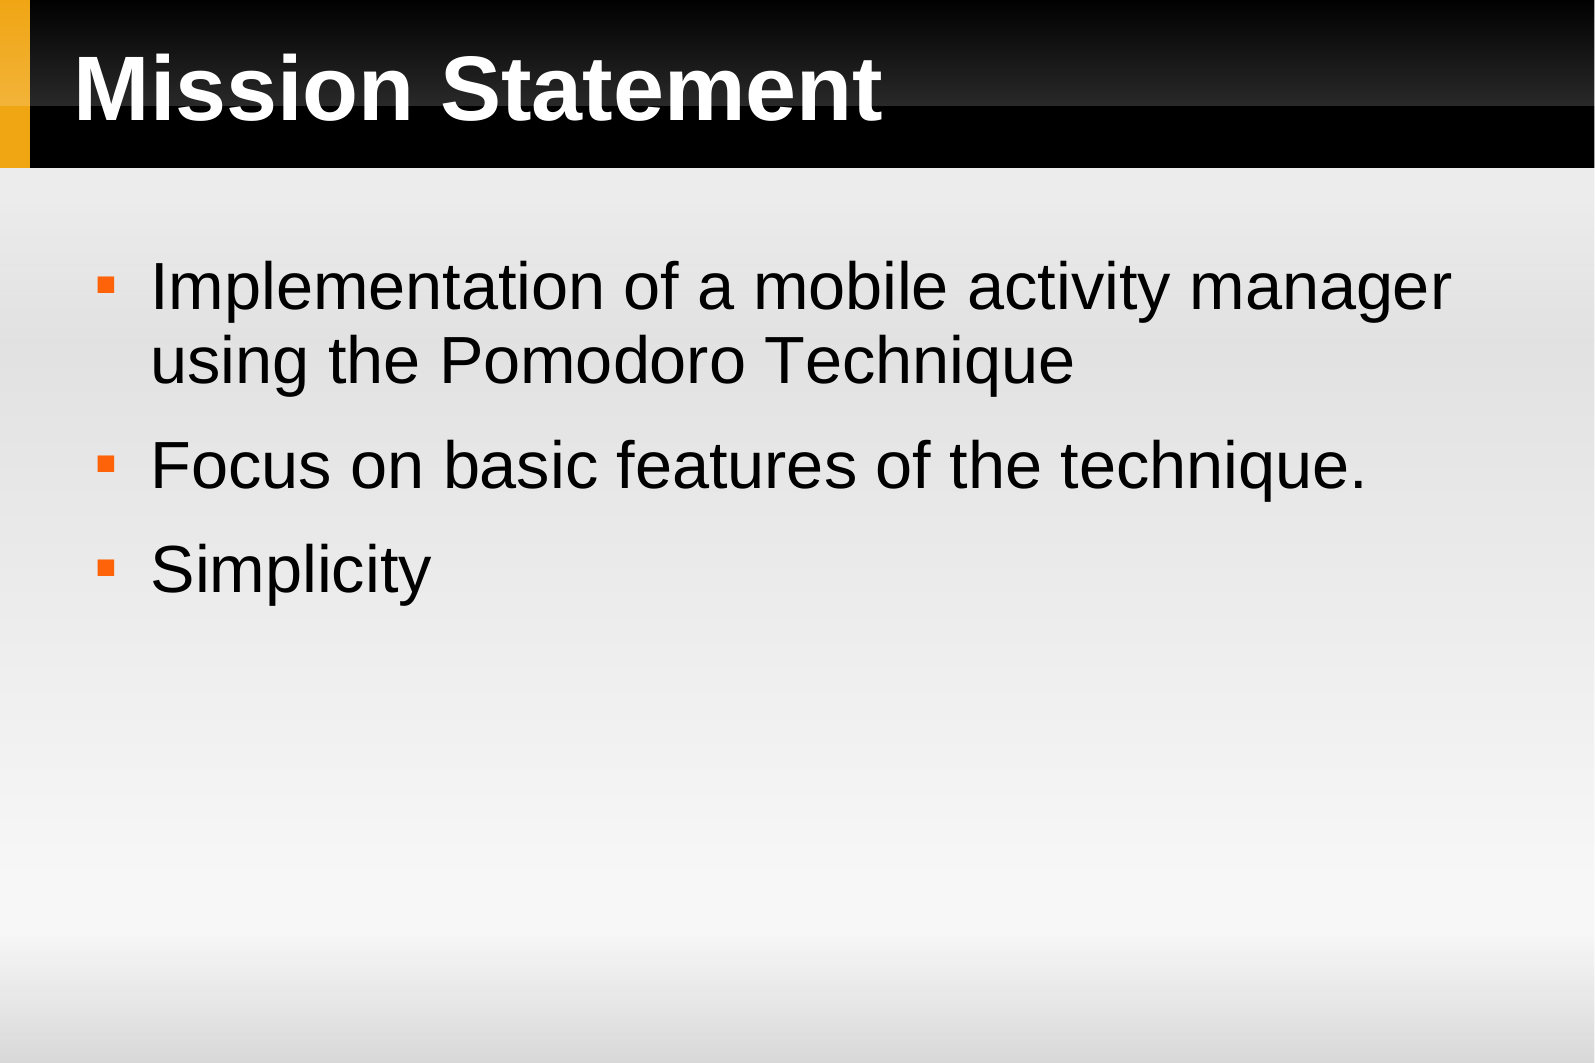

# Mission Statement
Implementation of a mobile activity manager using the Pomodoro Technique
Focus on basic features of the technique.
Simplicity